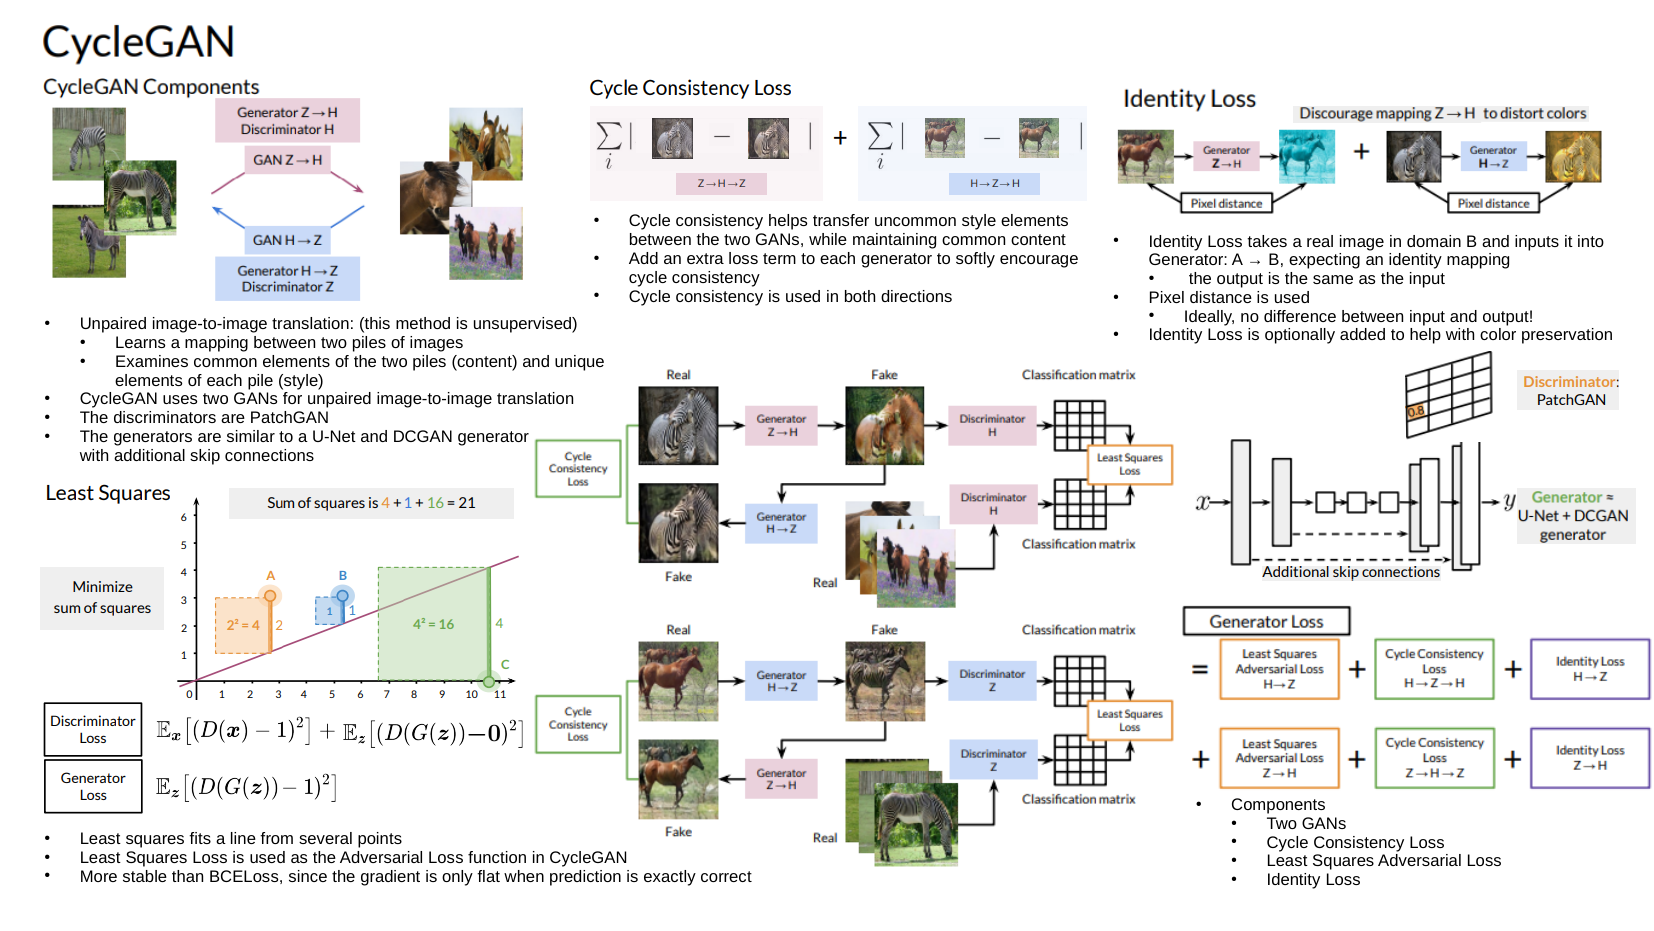

Cycle consistency helps transfer uncommon style elements
between the two GANs, while maintaining common content
Add an extra loss term to each generator to softly encourage
cycle consistency
Cycle consistency is used in both directions
Identity Loss takes a real image in domain B and inputs it into Generator: A → B, expecting an identity mapping
 the output is the same as the input
Pixel distance is used
Ideally, no difference between input and output!
Identity Loss is optionally added to help with color preservation
Unpaired image-to-image translation: (this method is unsupervised)
Learns a mapping between two piles of images
Examines common elements of the two piles (content) and unique elements of each pile (style)
CycleGAN uses two GANs for unpaired image-to-image translation
The discriminators are PatchGAN
The generators are similar to a U-Net and DCGAN generator
with additional skip connections
Components
Two GANs
Cycle Consistency Loss
Least Squares Adversarial Loss
Identity Loss
Least squares fits a line from several points
Least Squares Loss is used as the Adversarial Loss function in CycleGAN
More stable than BCELoss, since the gradient is only flat when prediction is exactly correct